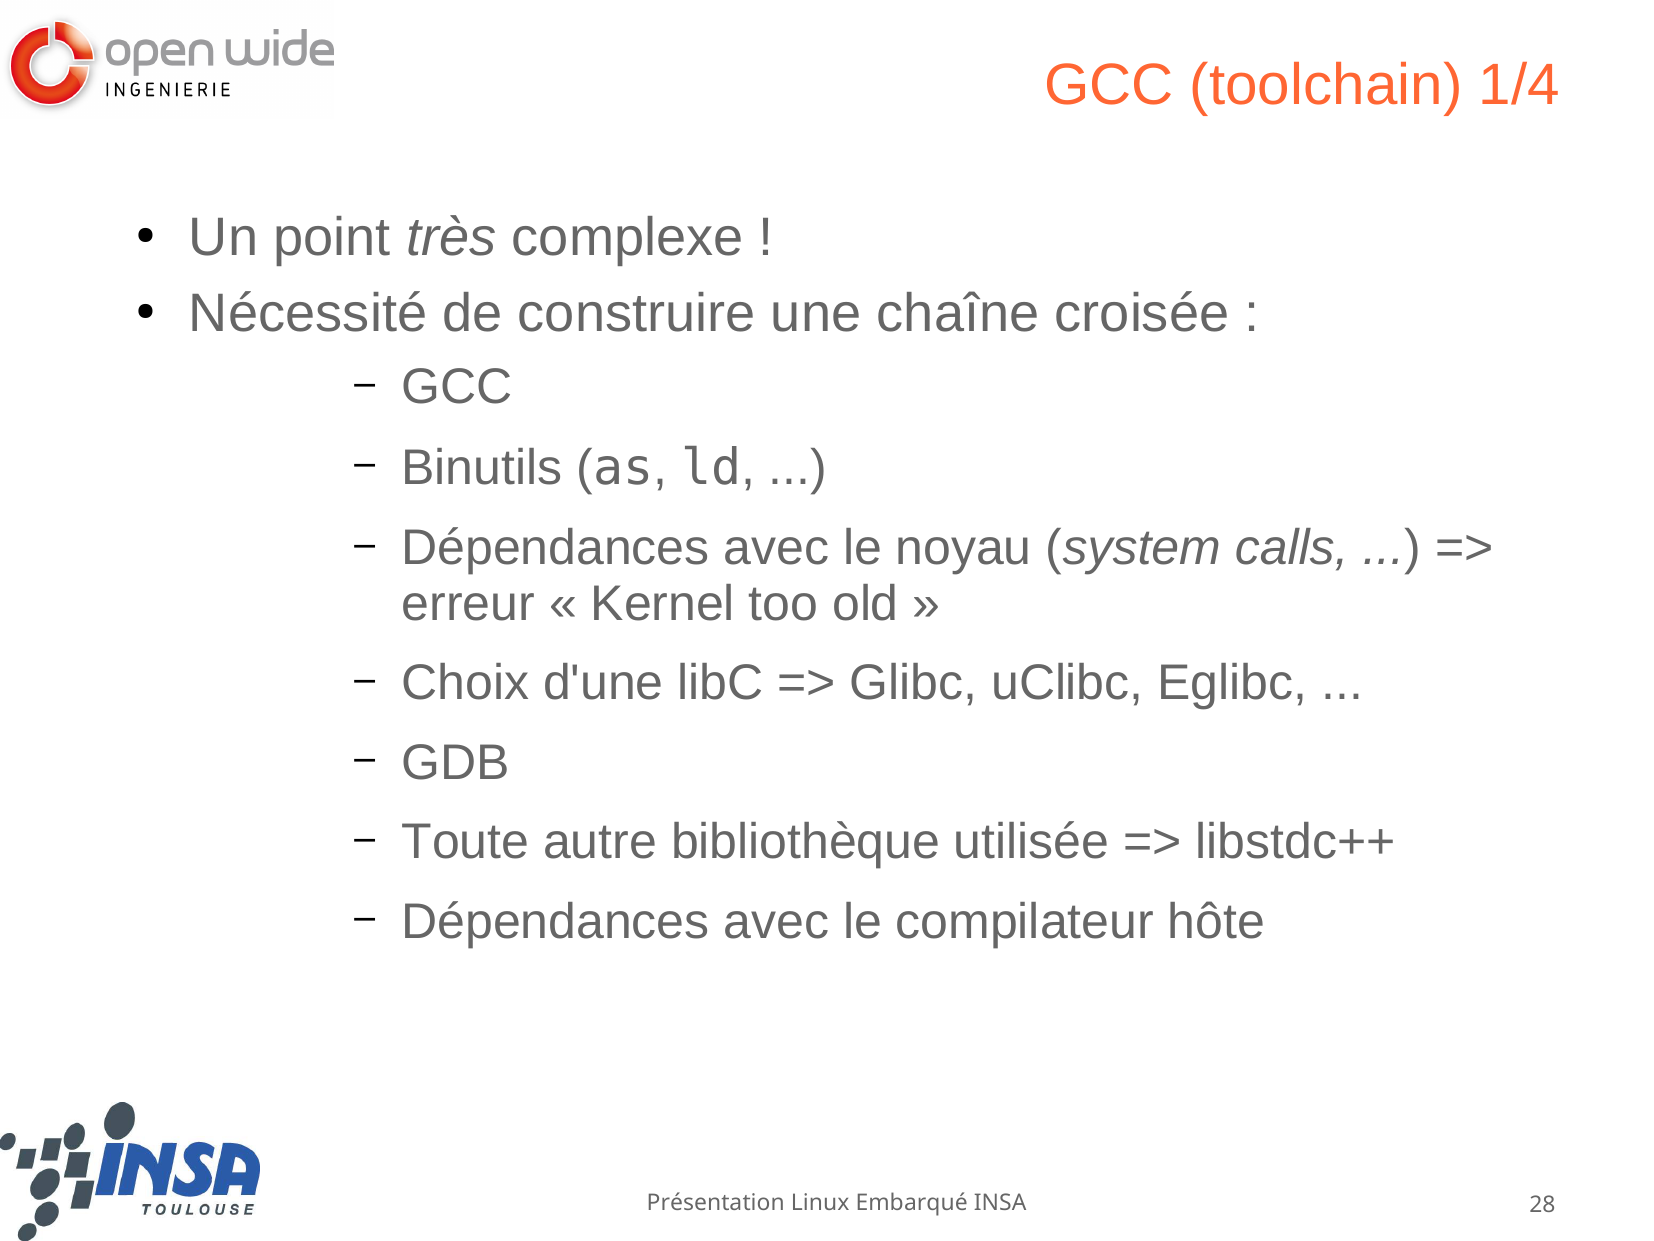

# GCC (toolchain) 1/4
Un point très complexe !
Nécessité de construire une chaîne croisée :
GCC
Binutils (as, ld, ...)
Dépendances avec le noyau (system calls, ...) => erreur « Kernel too old »
Choix d'une libC => Glibc, uClibc, Eglibc, ...
GDB
Toute autre bibliothèque utilisée => libstdc++
Dépendances avec le compilateur hôte